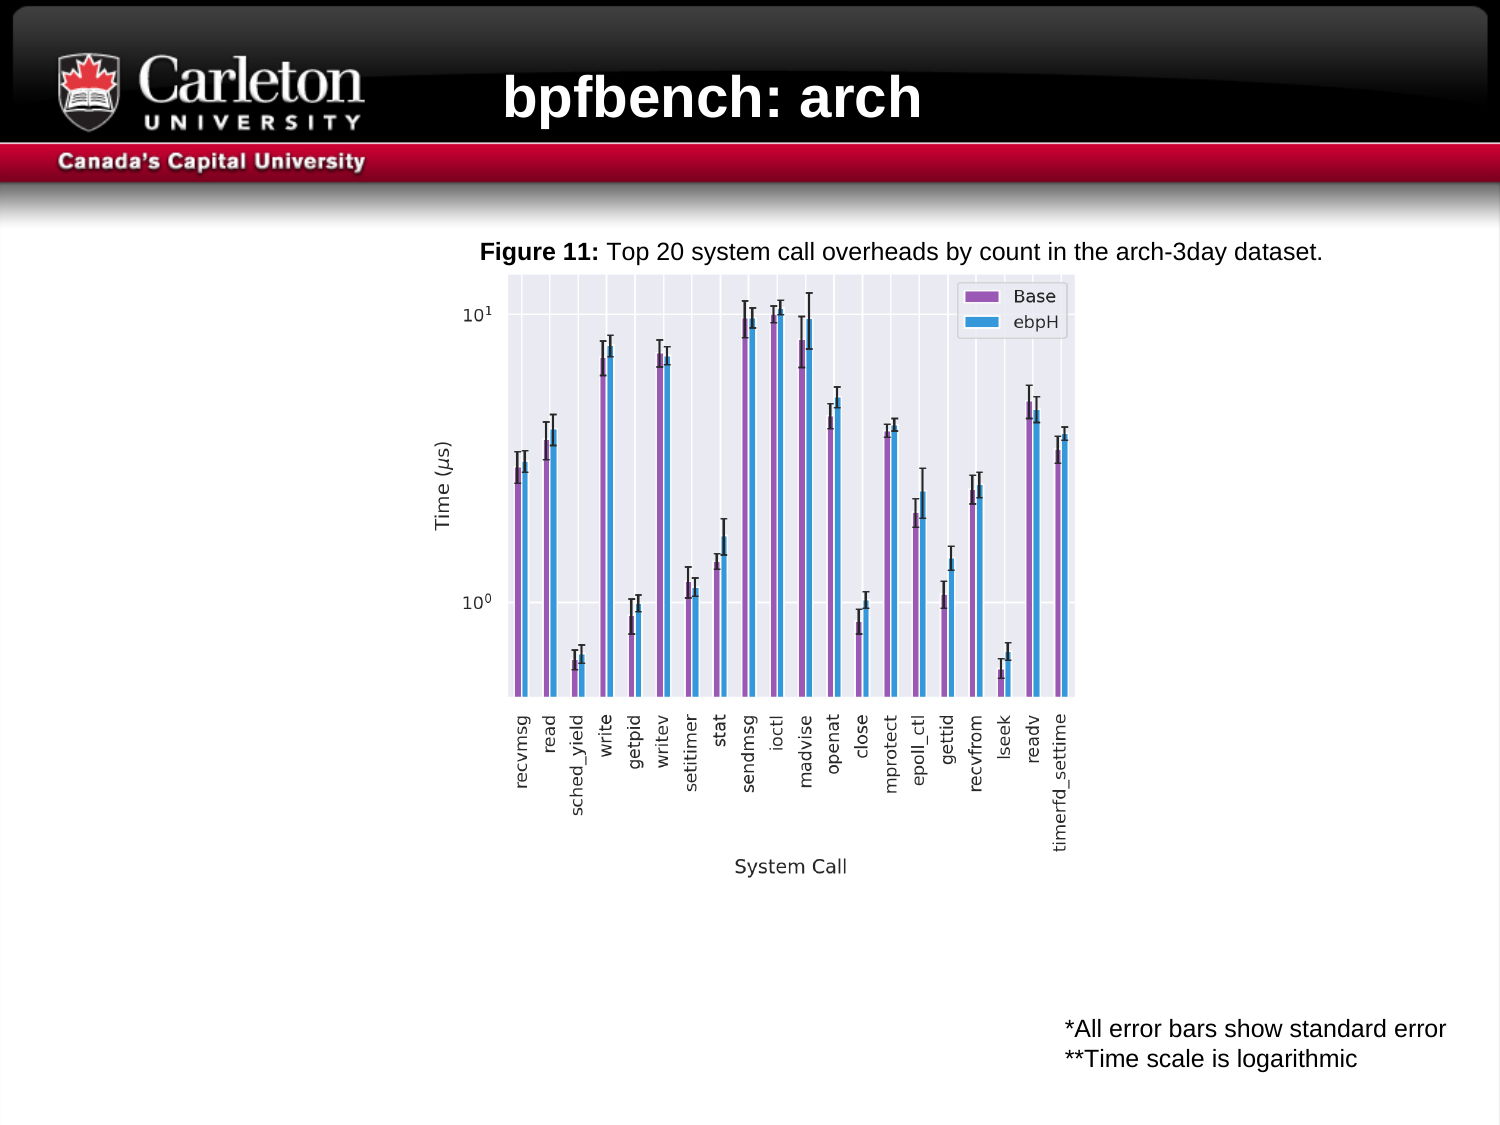

# bpfbench: arch
Figure 11: Top 20 system call overheads by count in the arch-3day dataset.
*All error bars show standard error
**Time scale is logarithmic